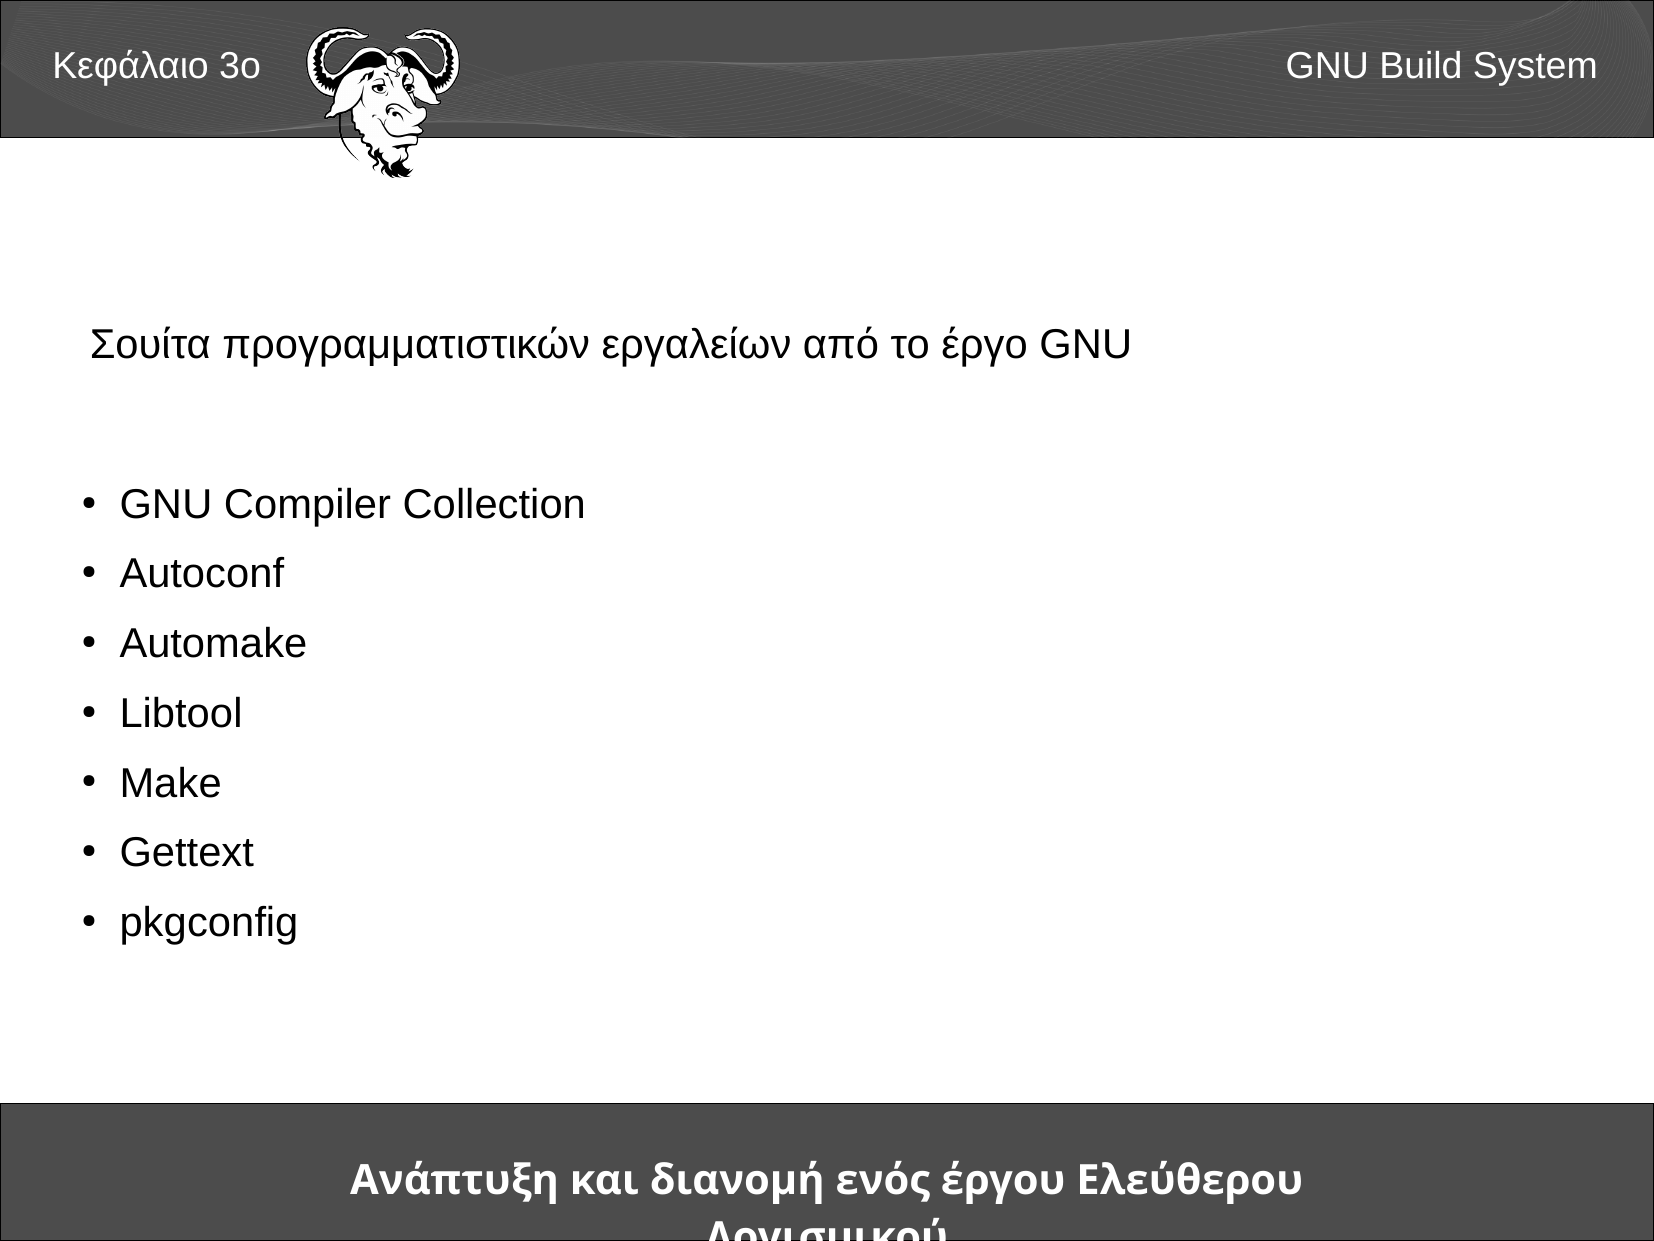

Κεφάλαιο 3ο
GNU Build System
Σουίτα προγραμματιστικών εργαλείων από το έργο GNU
 GNU Compiler Collection
 Autoconf
 Automake
 Libtool
 Make
 Gettext
 pkgconfig
Ανάπτυξη και διανομή ενός έργου Ελεύθερου Λογισμικού